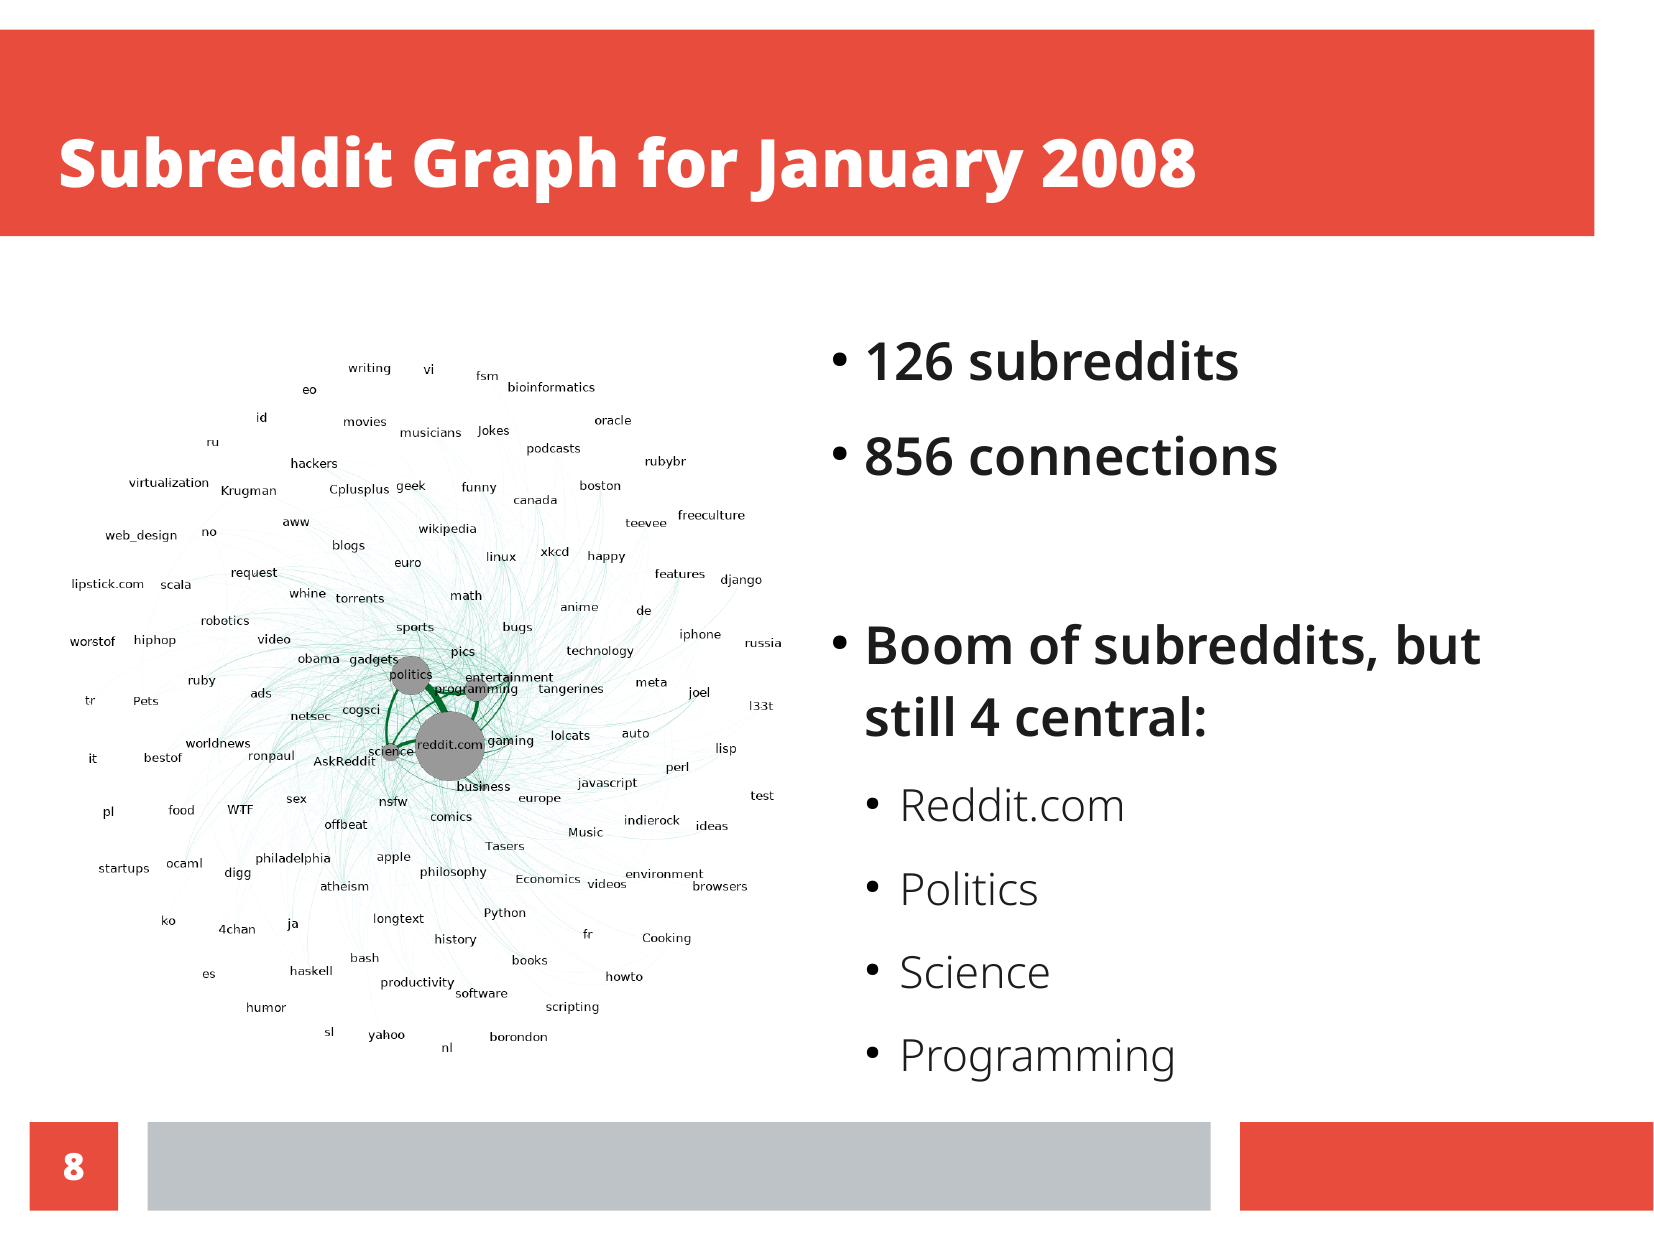

# Subreddit Graph for January 2008
126 subreddits
856 connections
Boom of subreddits, but still 4 central:
Reddit.com
Politics
Science
Programming
8